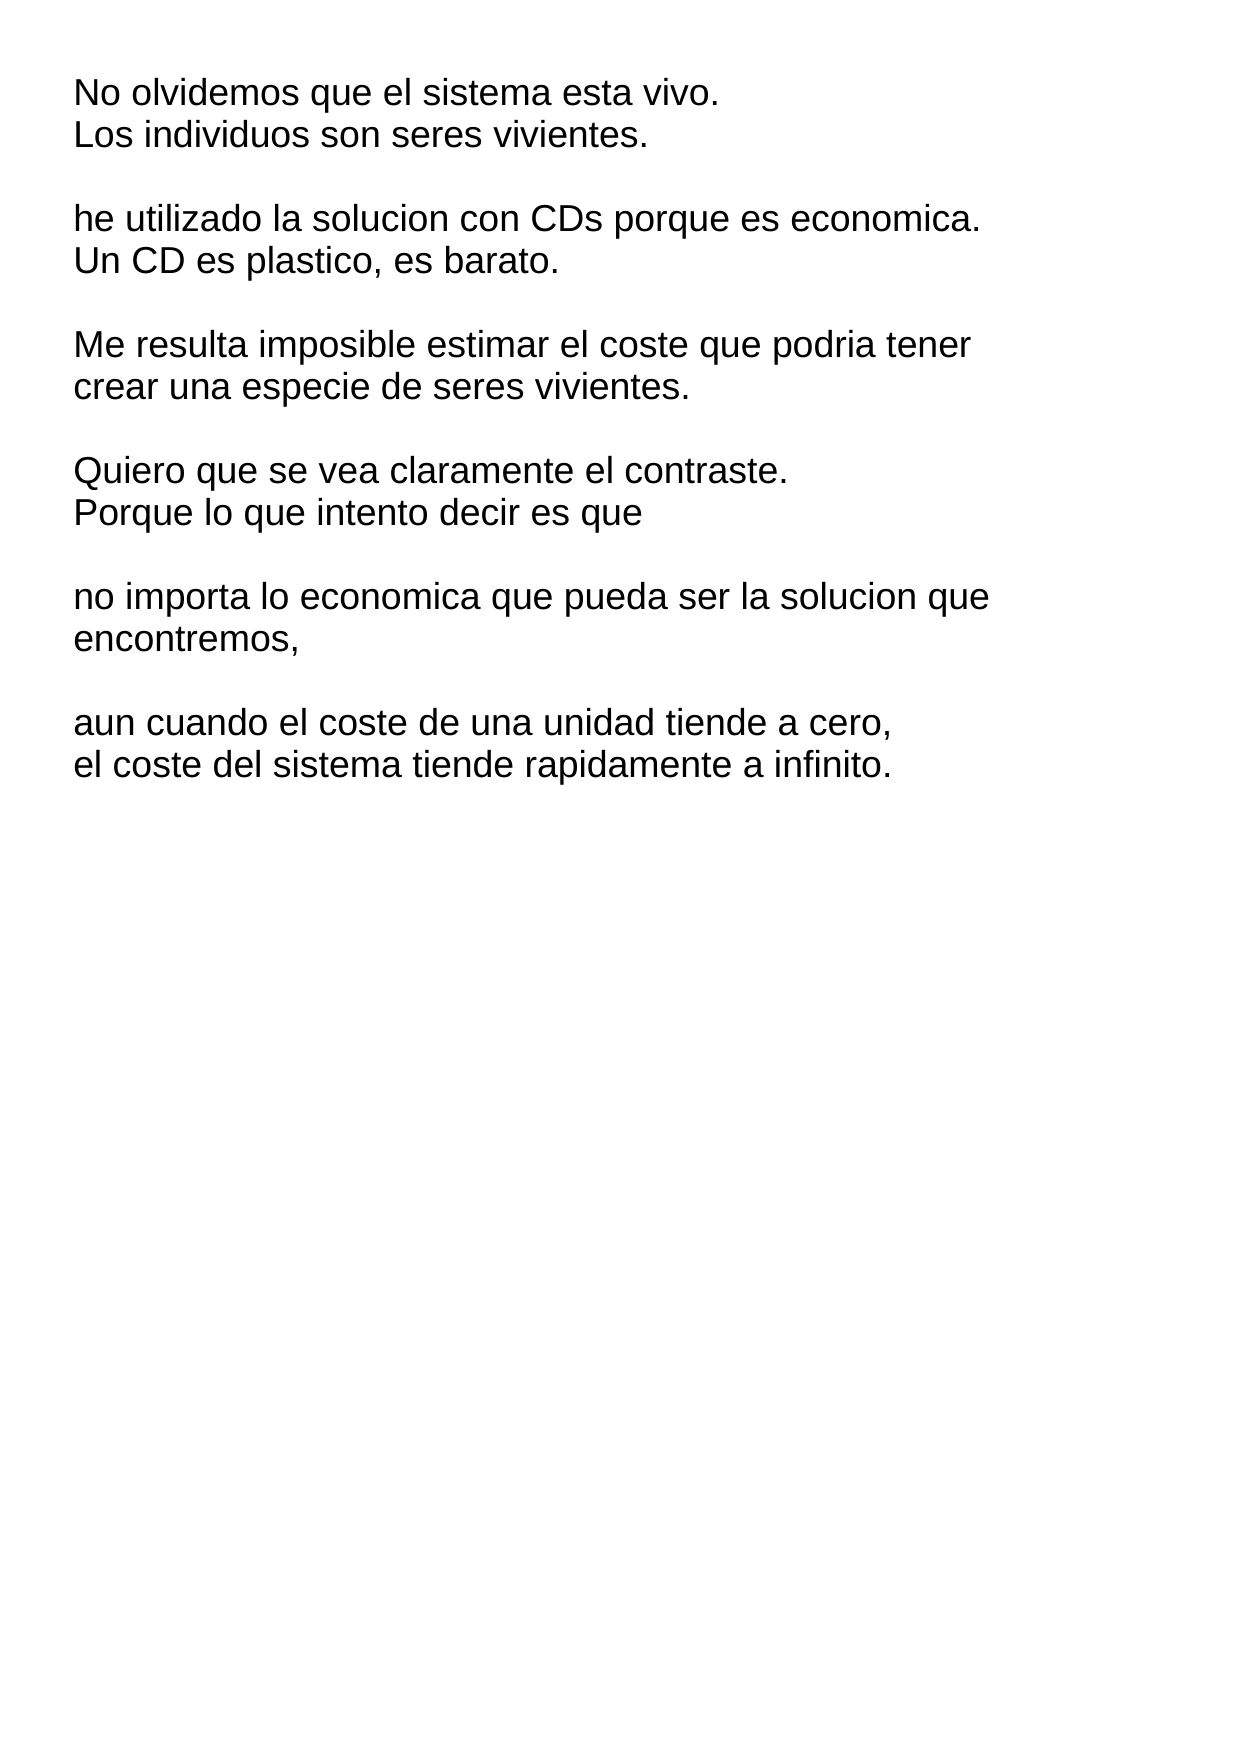

No olvidemos que el sistema esta vivo.
Los individuos son seres vivientes.
he utilizado la solucion con CDs porque es economica.
Un CD es plastico, es barato.
Me resulta imposible estimar el coste que podria tener
crear una especie de seres vivientes.
Quiero que se vea claramente el contraste.
Porque lo que intento decir es que
no importa lo economica que pueda ser la solucion que encontremos,
aun cuando el coste de una unidad tiende a cero,
el coste del sistema tiende rapidamente a infinito.